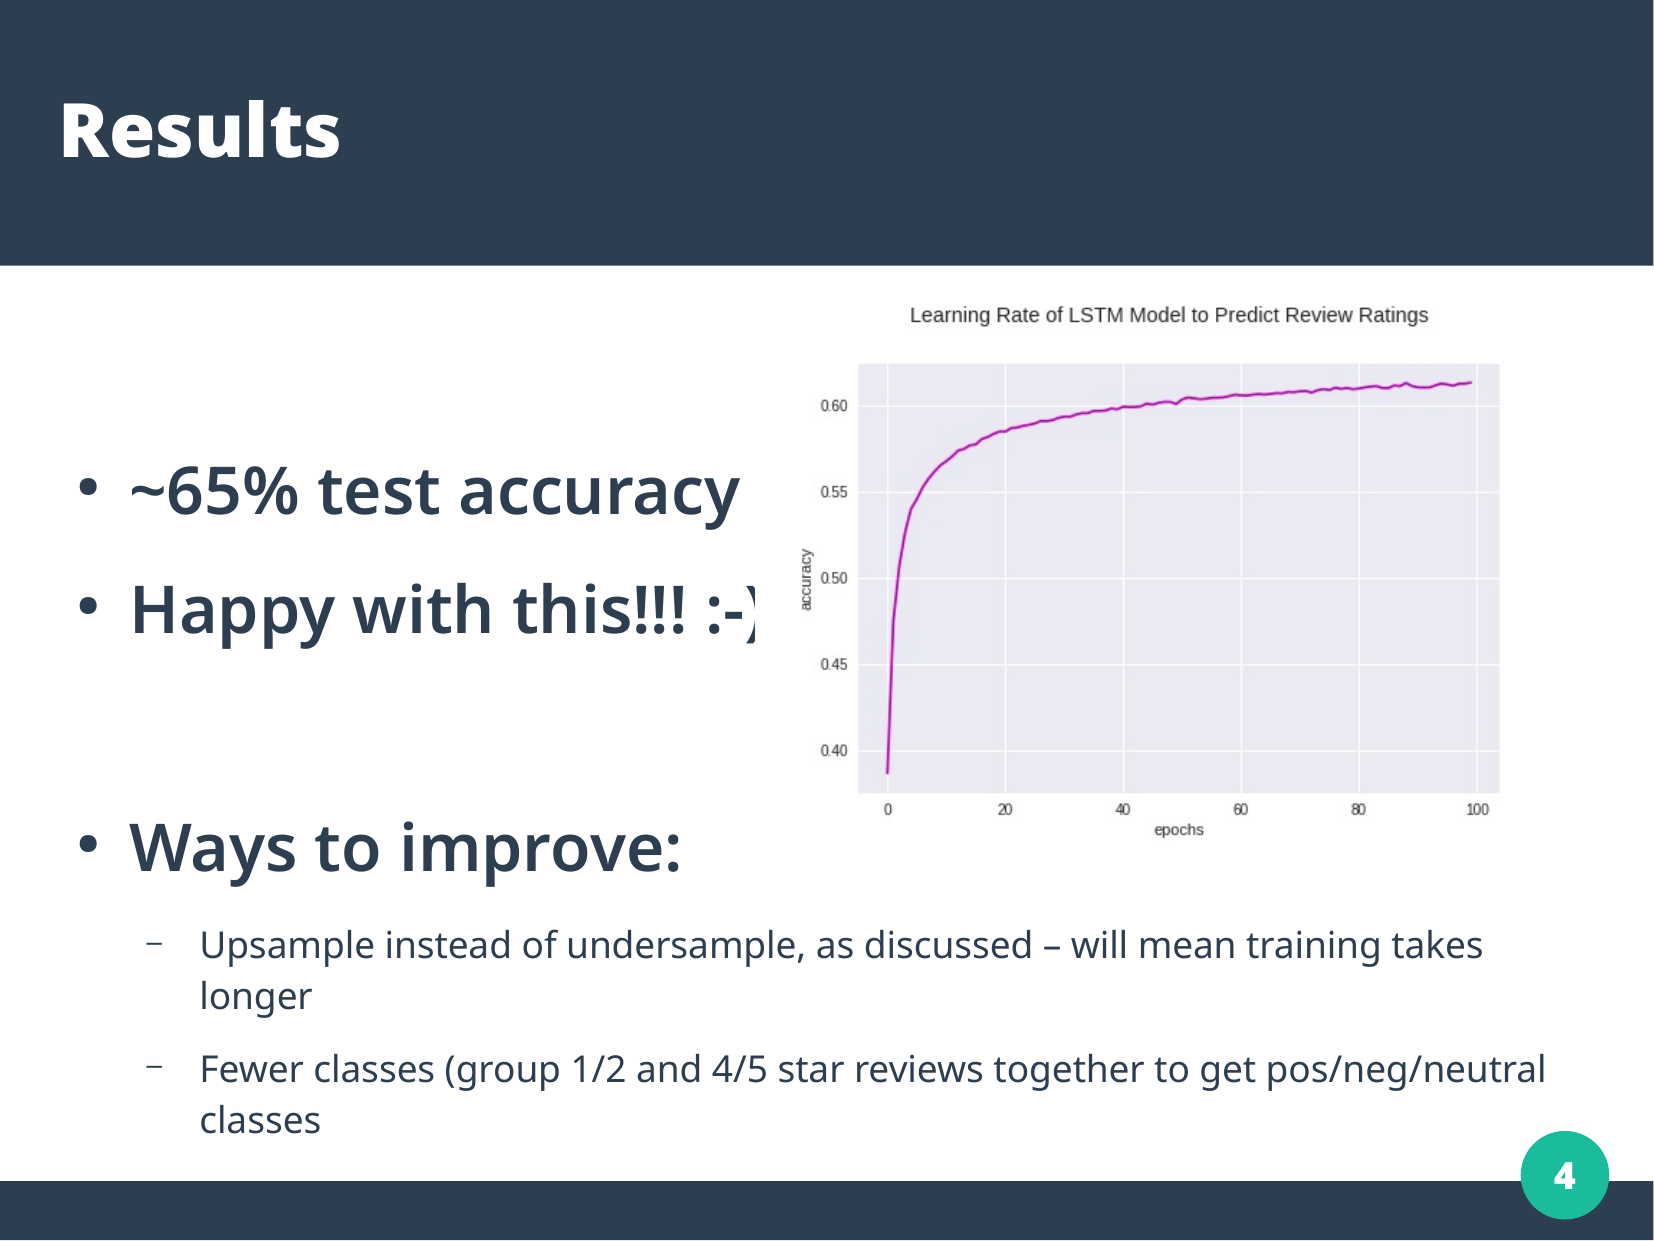

# Results
~65% test accuracy
Happy with this!!! :-)
Ways to improve:
Upsample instead of undersample, as discussed – will mean training takes longer
Fewer classes (group 1/2 and 4/5 star reviews together to get pos/neg/neutral classes
4